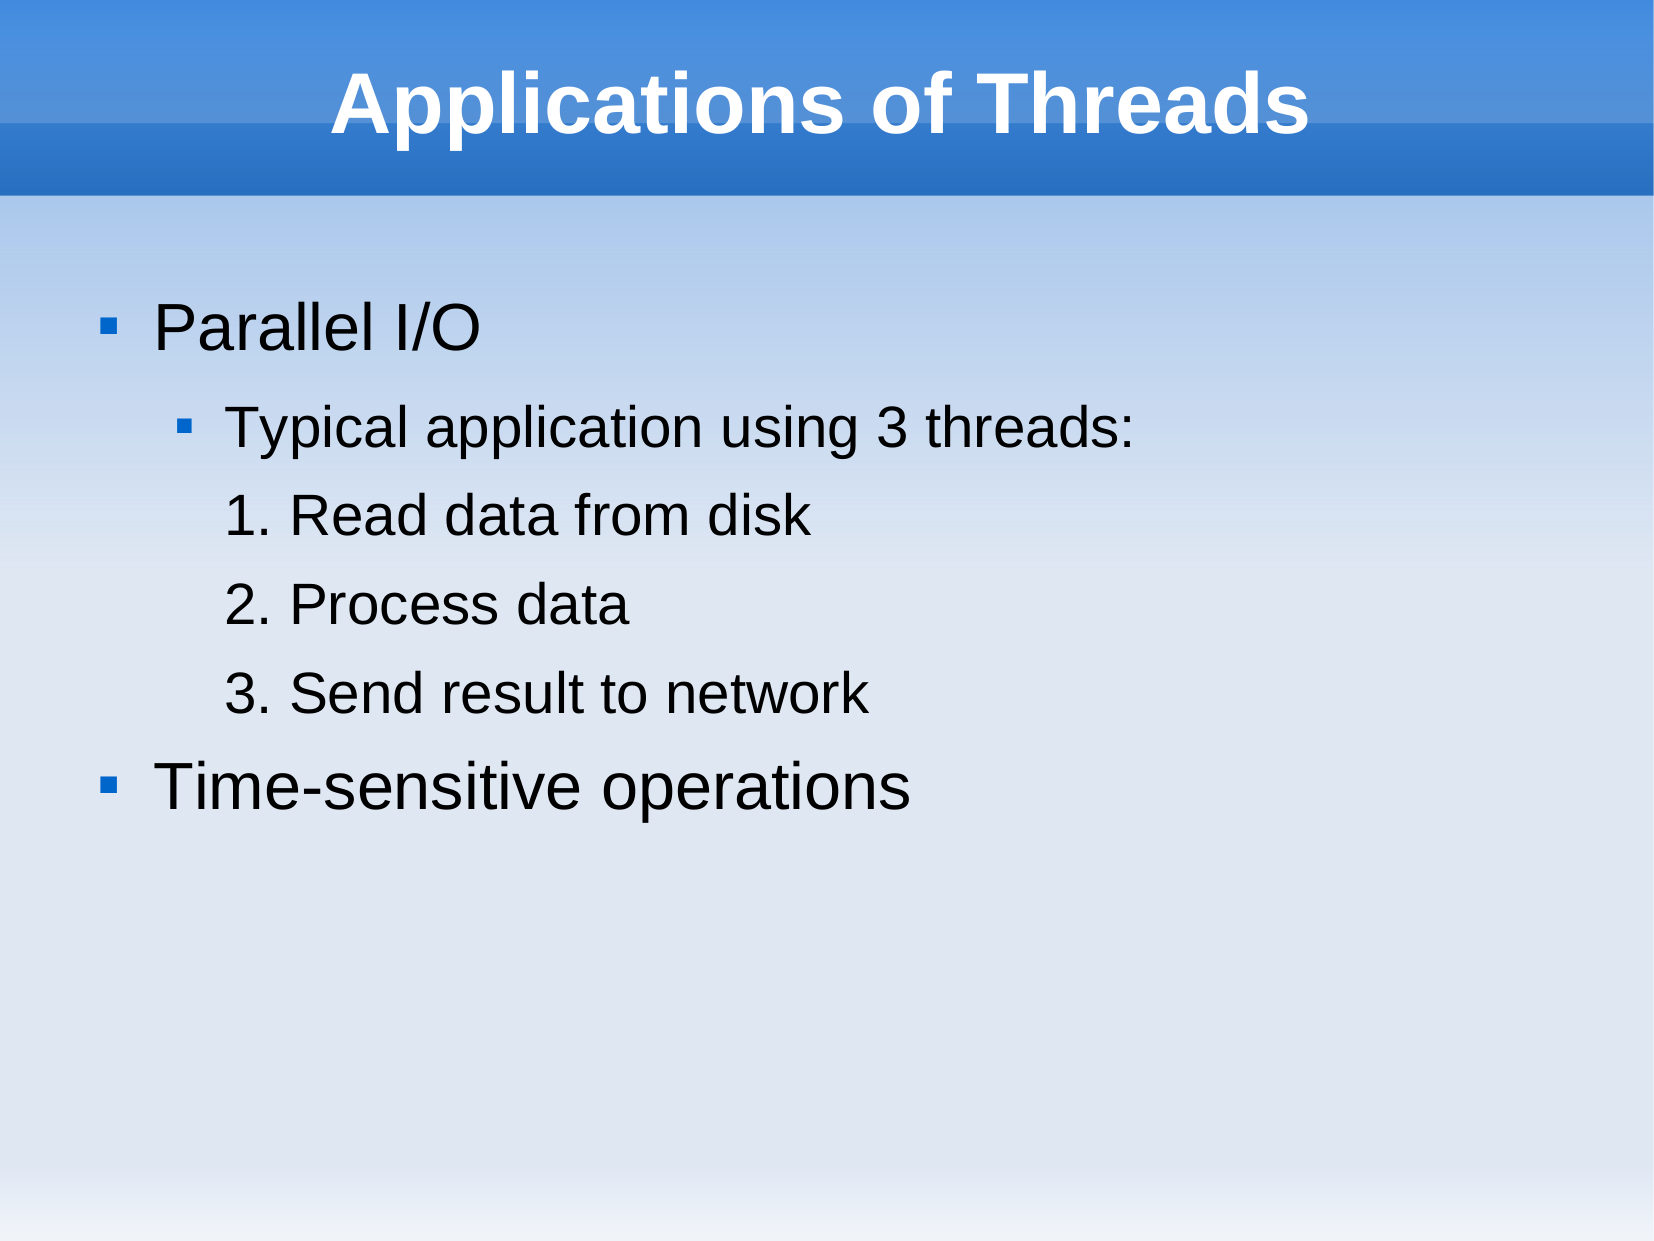

# Applications of Threads
Parallel I/O
Typical application using 3 threads:
1. Read data from disk
2. Process data
3. Send result to network
Time-sensitive operations